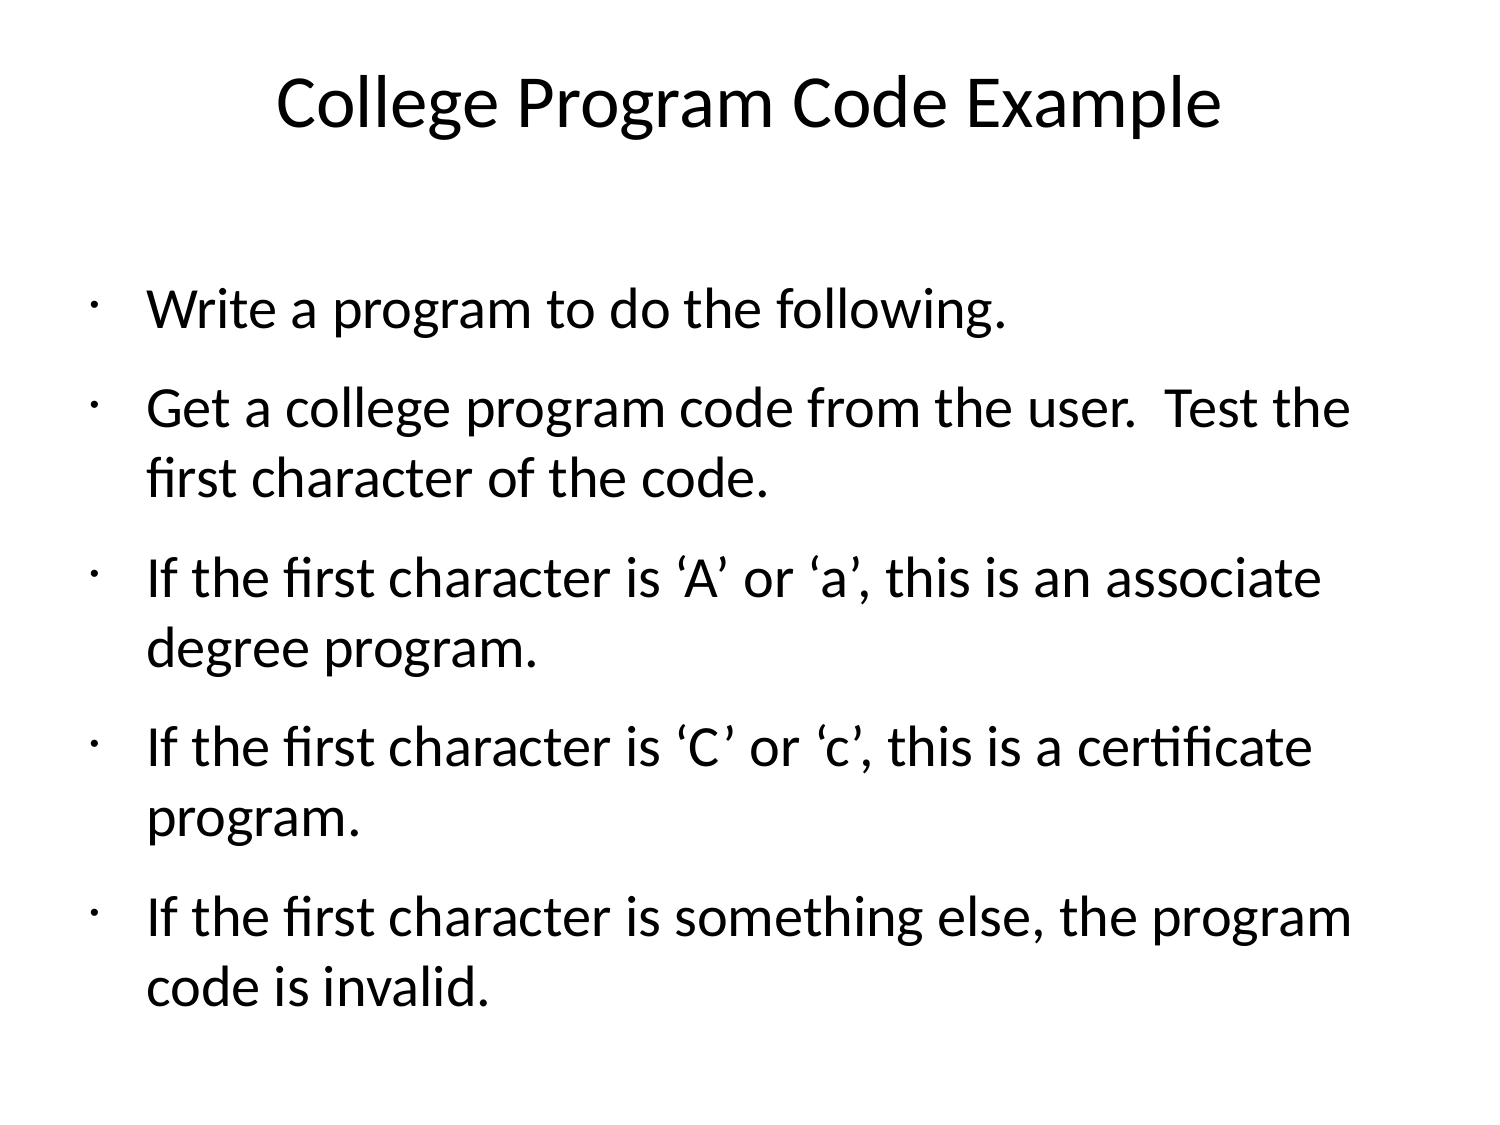

# College Program Code Example
Write a program to do the following.
Get a college program code from the user. Test the first character of the code.
If the first character is ‘A’ or ‘a’, this is an associate degree program.
If the first character is ‘C’ or ‘c’, this is a certificate program.
If the first character is something else, the program code is invalid.